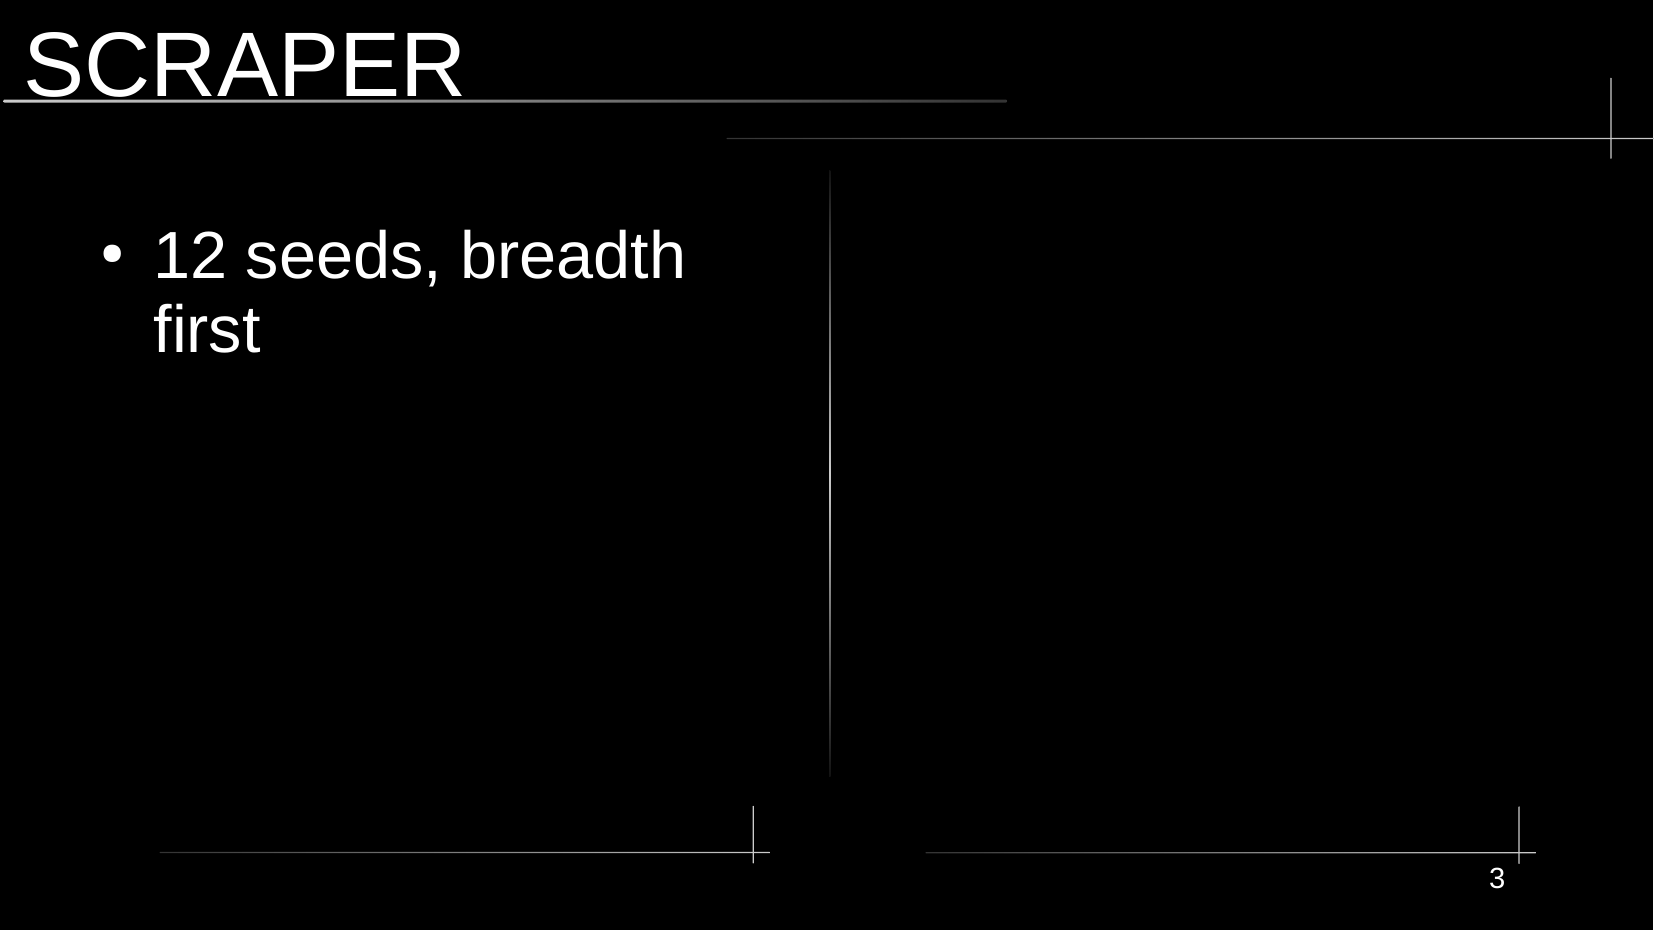

# SCRAPER
12 seeds, breadth first
3